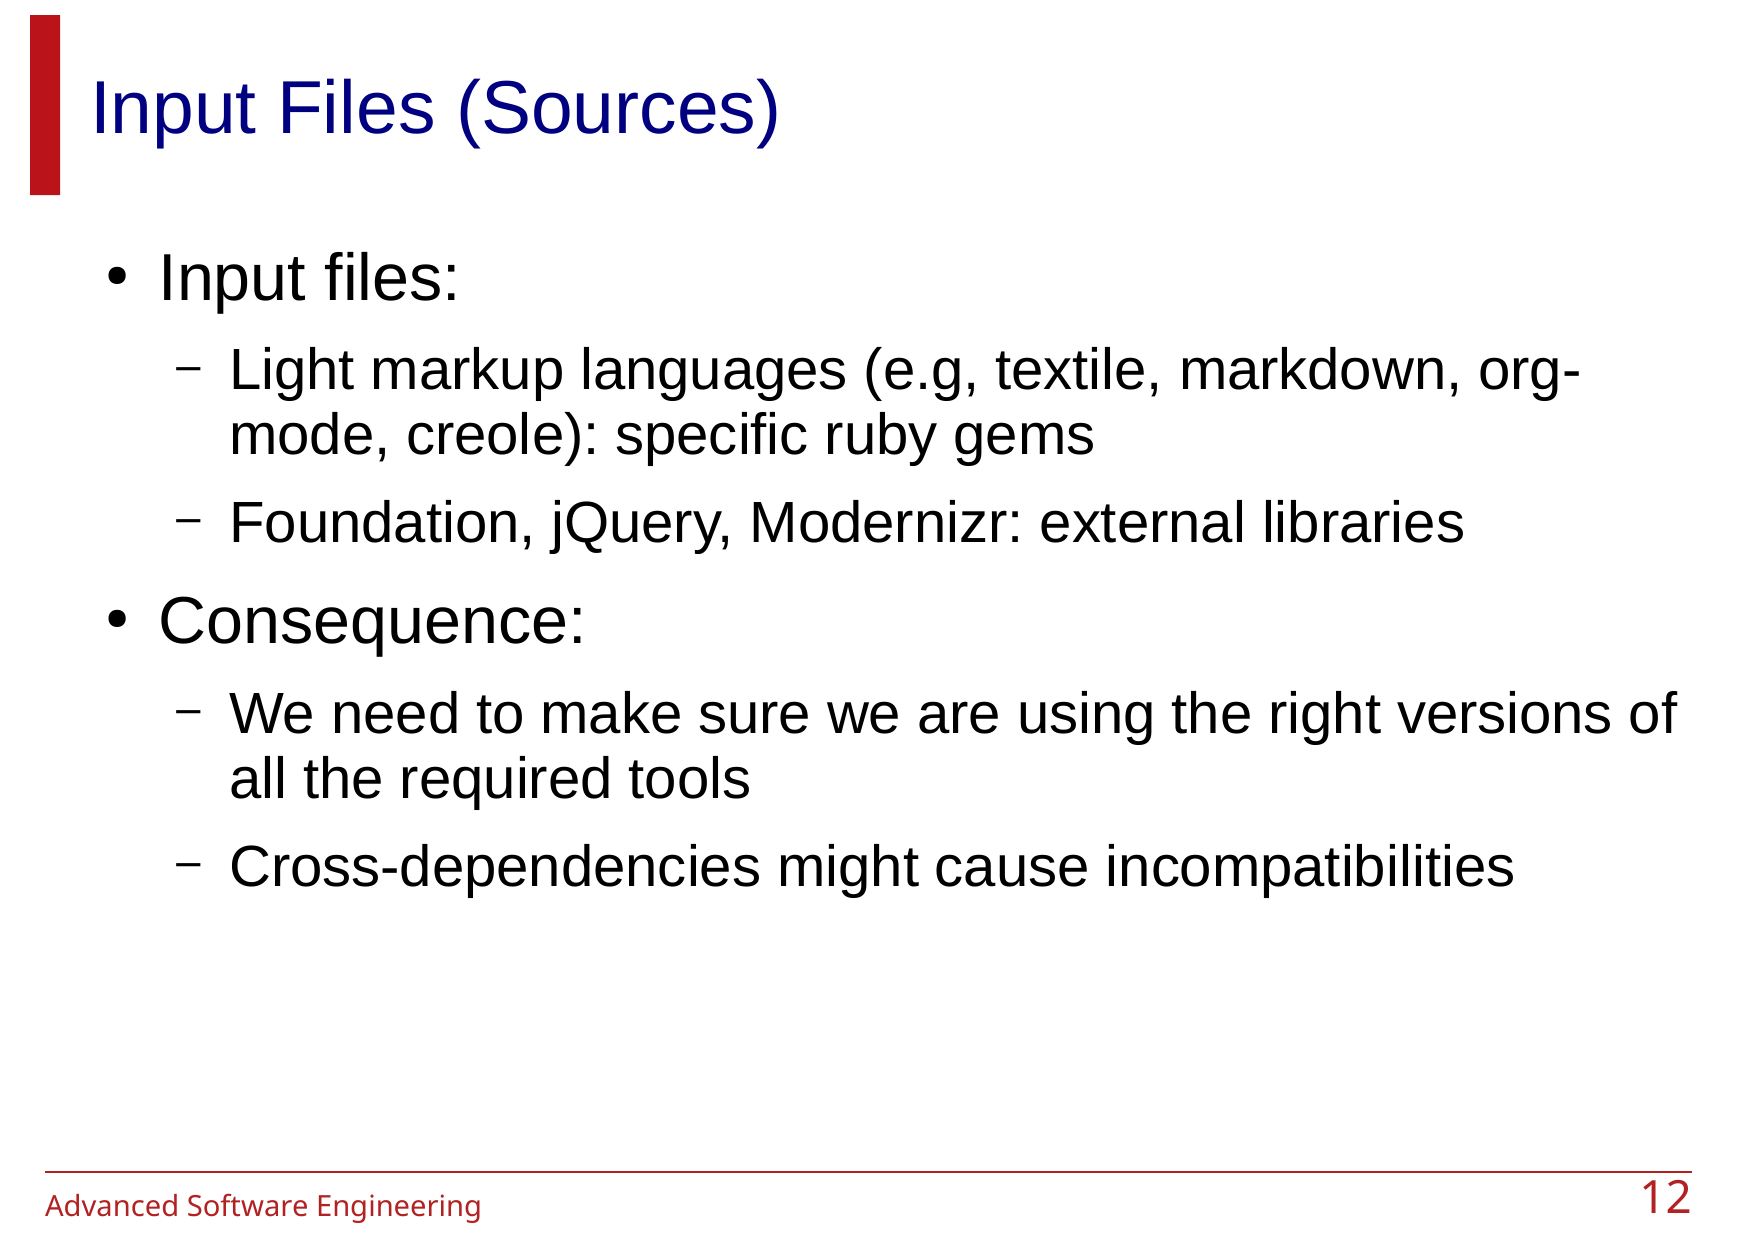

# Input Files (Sources)
Input files:
Light markup languages (e.g, textile, markdown, org-mode, creole): specific ruby gems
Foundation, jQuery, Modernizr: external libraries
Consequence:
We need to make sure we are using the right versions of all the required tools
Cross-dependencies might cause incompatibilities
12
Advanced Software Engineering